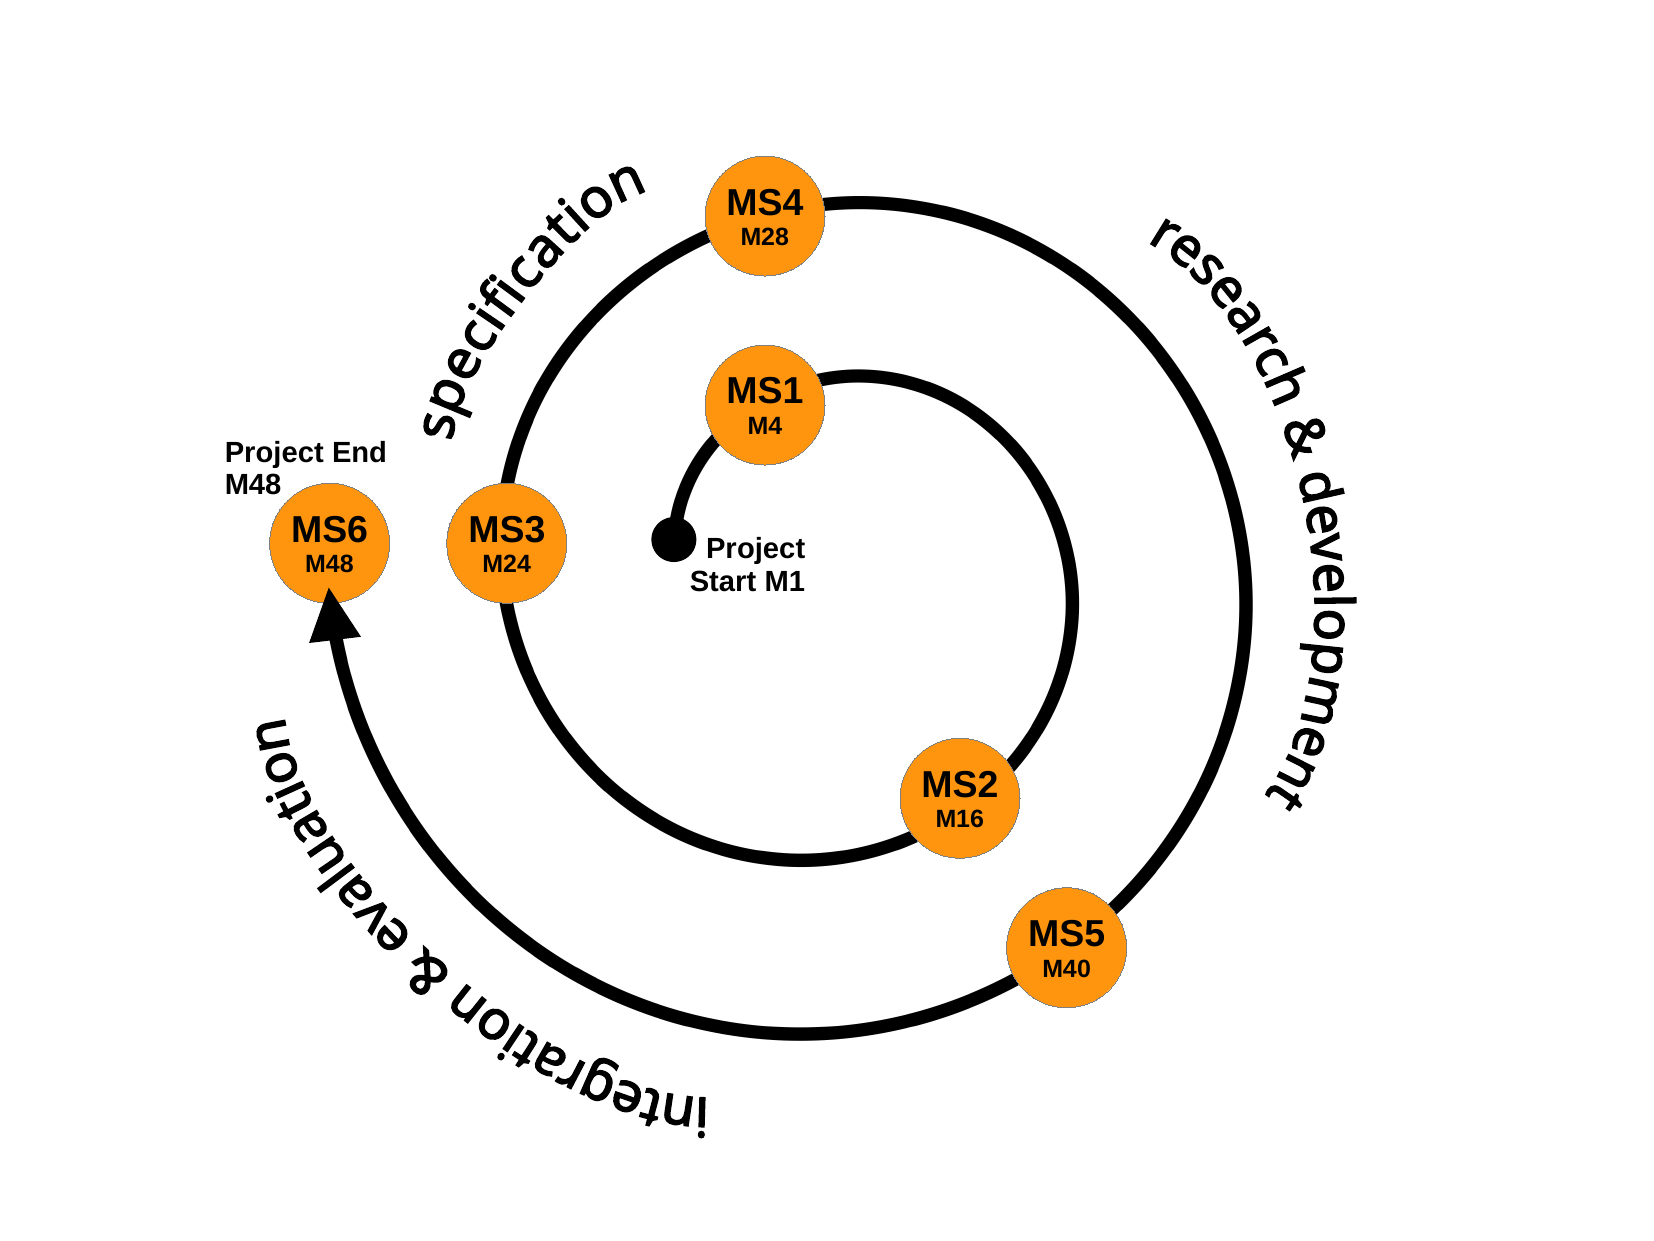

MS4
M28
specification
MS1
M4
research & development
Project End M48
MS6
M48
MS3
M24
Project
Start M1
integration & evaluation
MS2
M16
MS5
M40